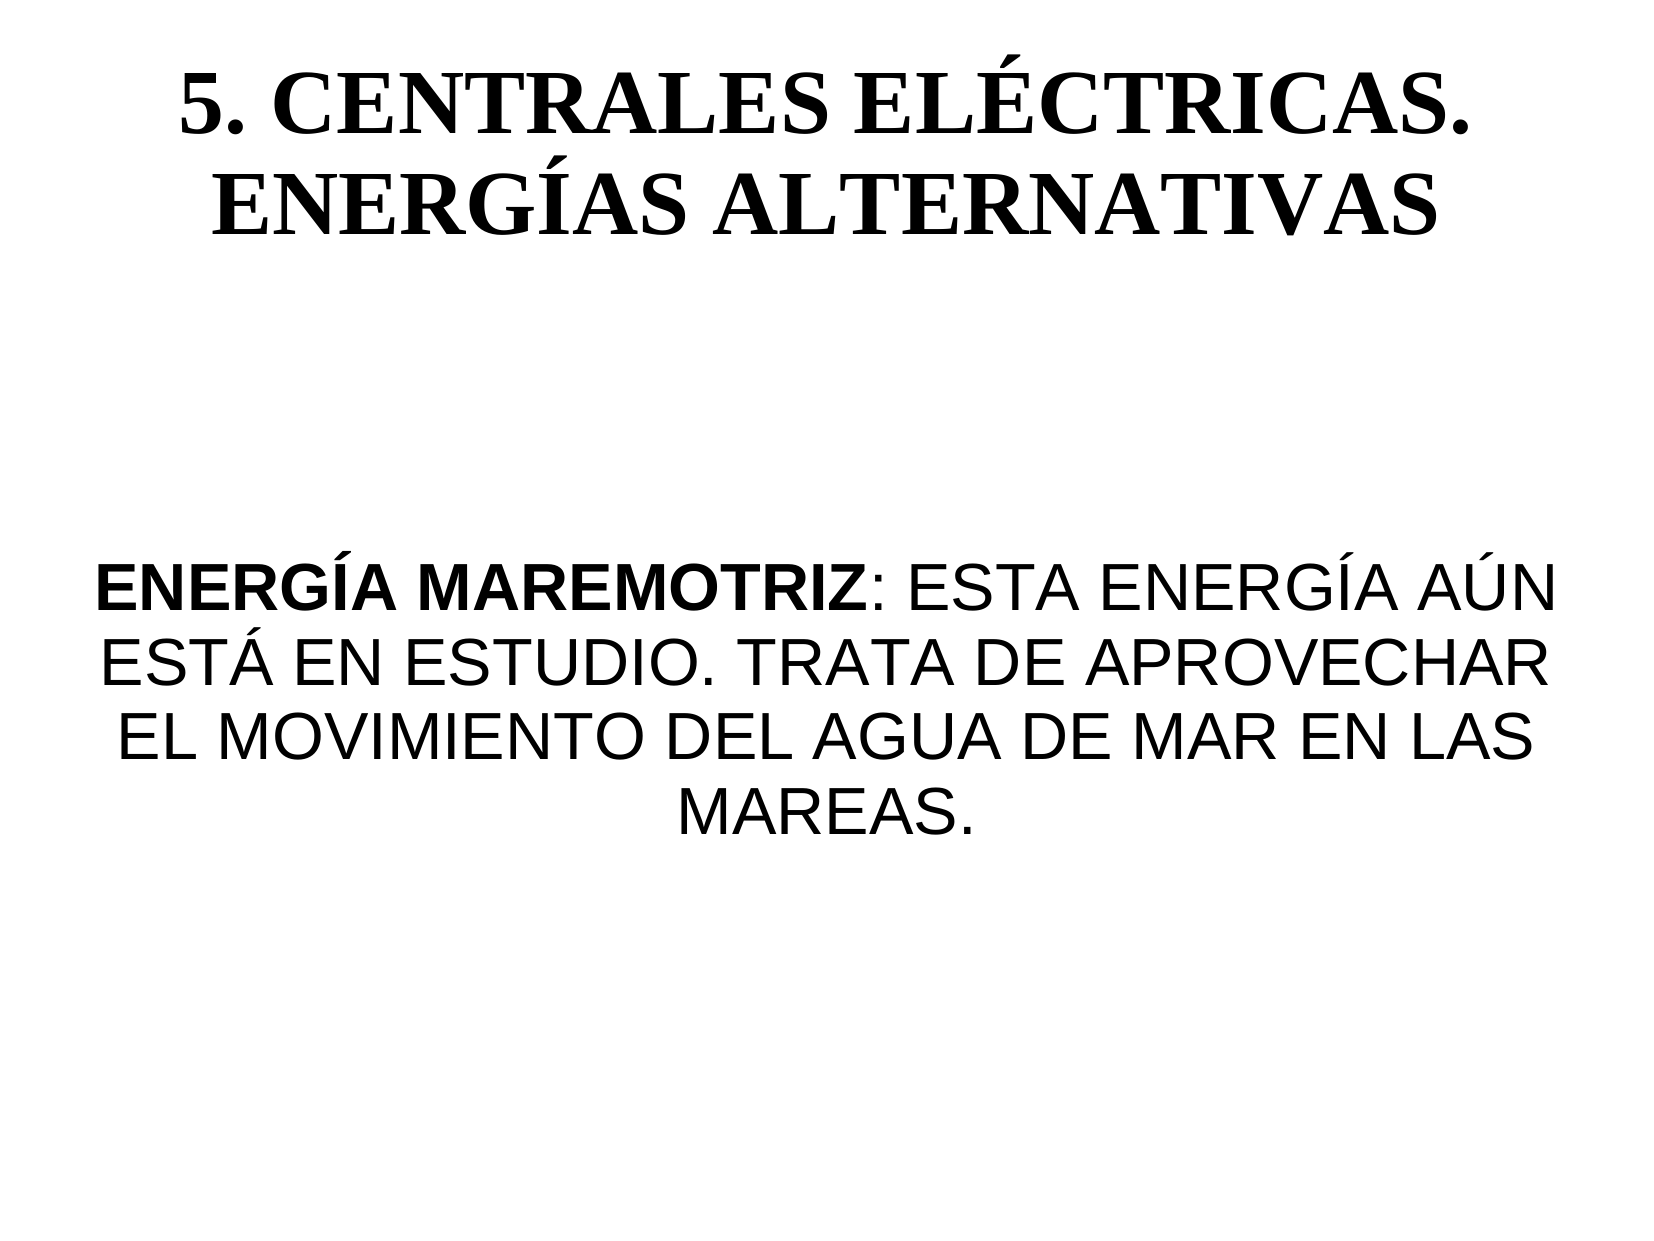

# 5. CENTRALES ELÉCTRICAS. ENERGÍAS ALTERNATIVAS
ENERGÍA MAREMOTRIZ: ESTA ENERGÍA AÚN ESTÁ EN ESTUDIO. TRATA DE APROVECHAR EL MOVIMIENTO DEL AGUA DE MAR EN LAS MAREAS.